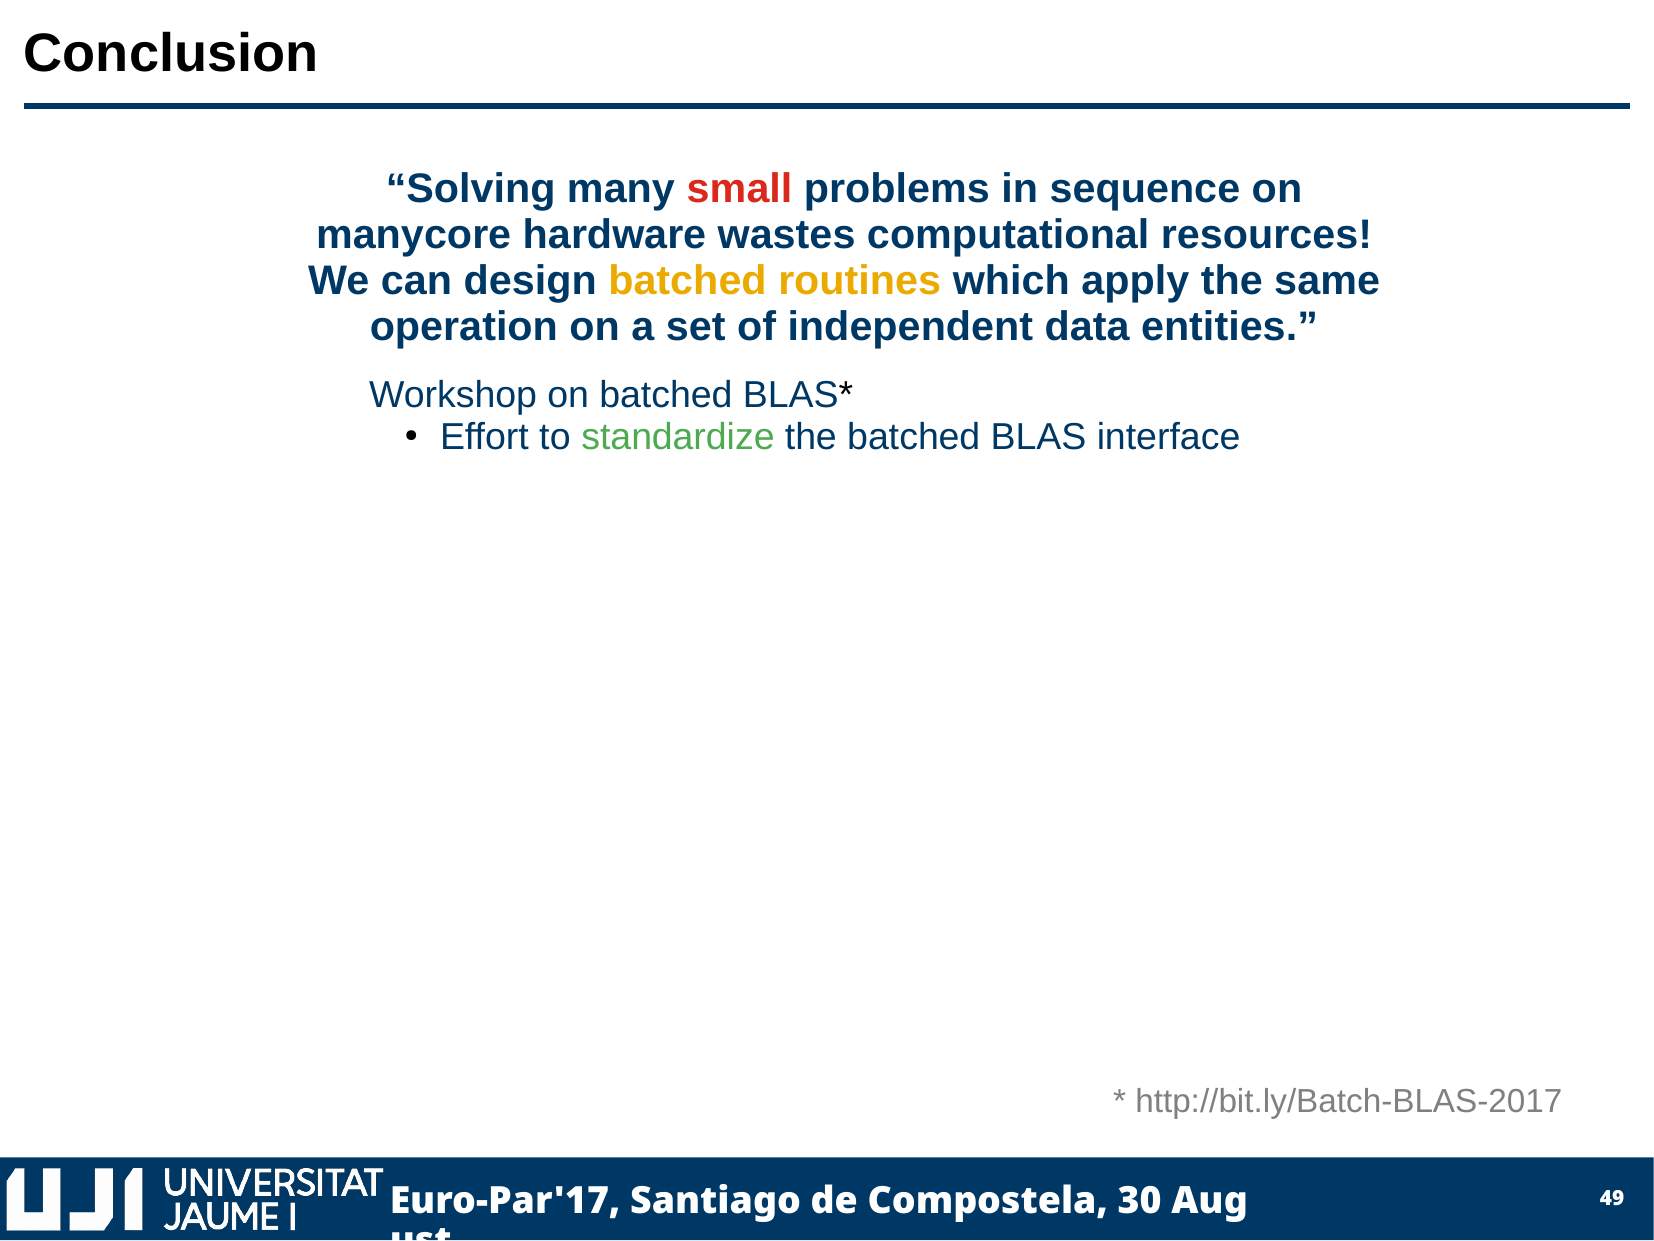

# Conclusion
“Solving many small problems in sequence on manycore hardware wastes computational resources!
We can design batched routines which apply the same operation on a set of independent data entities.”
Workshop on batched BLAS*
Effort to standardize the batched BLAS interface
* http://bit.ly/Batch-BLAS-2017
Euro-Par'17, Santiago de Compostela, 30 August
49